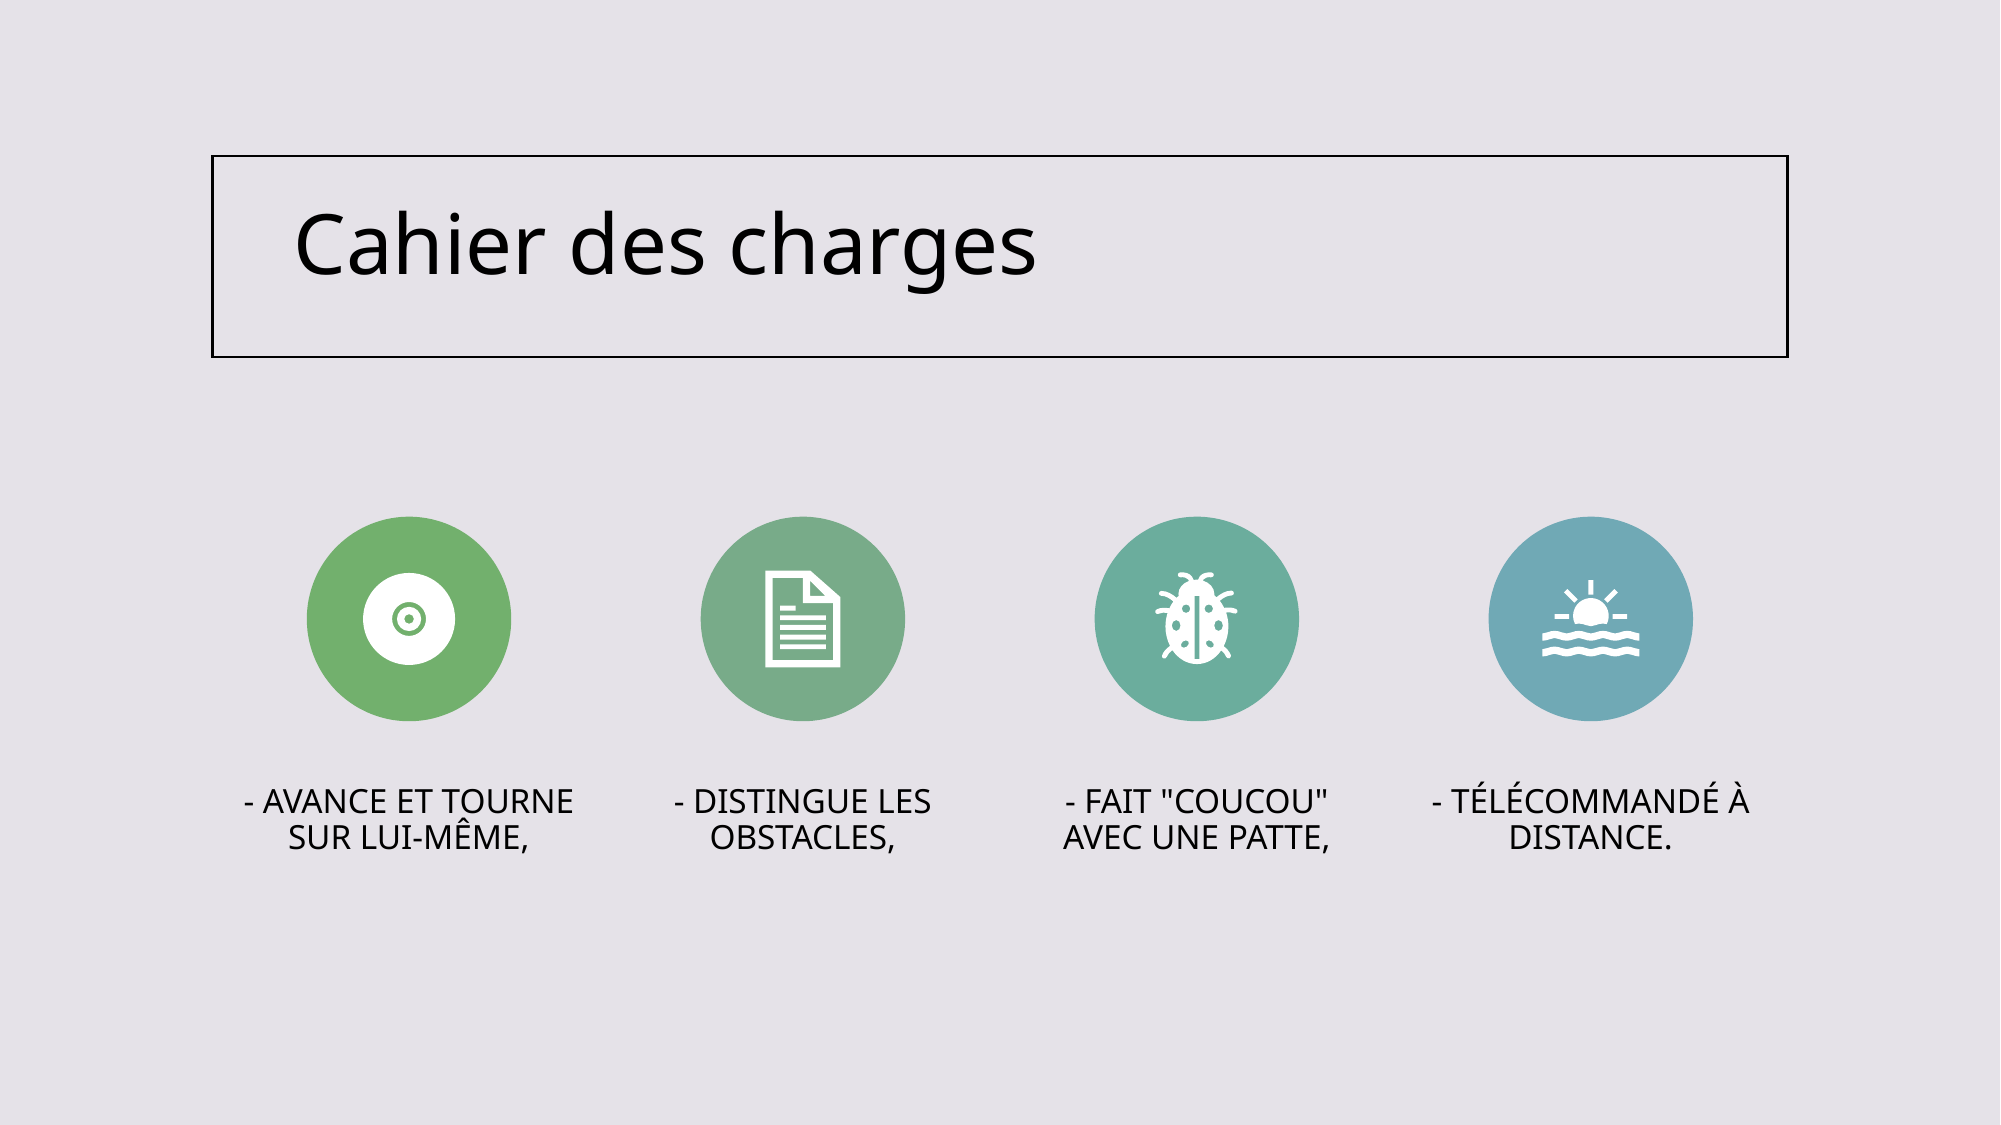

# Cahier des charges
- Avance et tourne sur lui-même,
- Distingue les obstacles,
- Fait "Coucou" avec une patte,
- Télécommandé à distance.